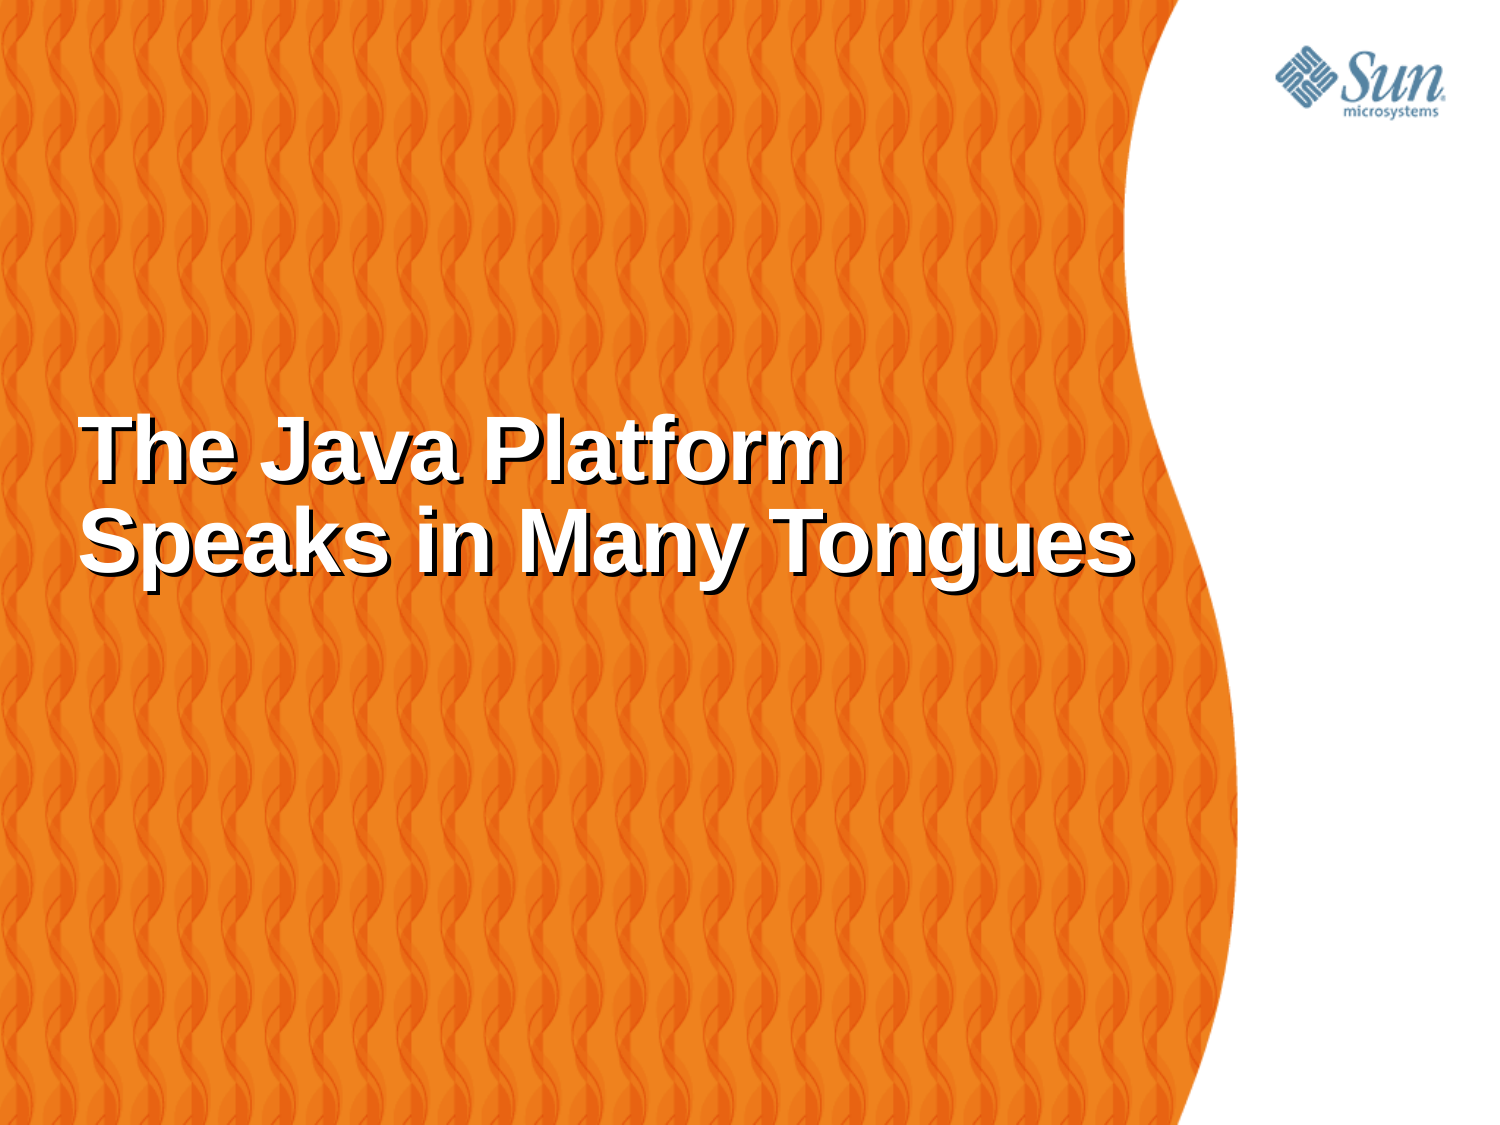

# The Java Platform Speaks in Many Tongues